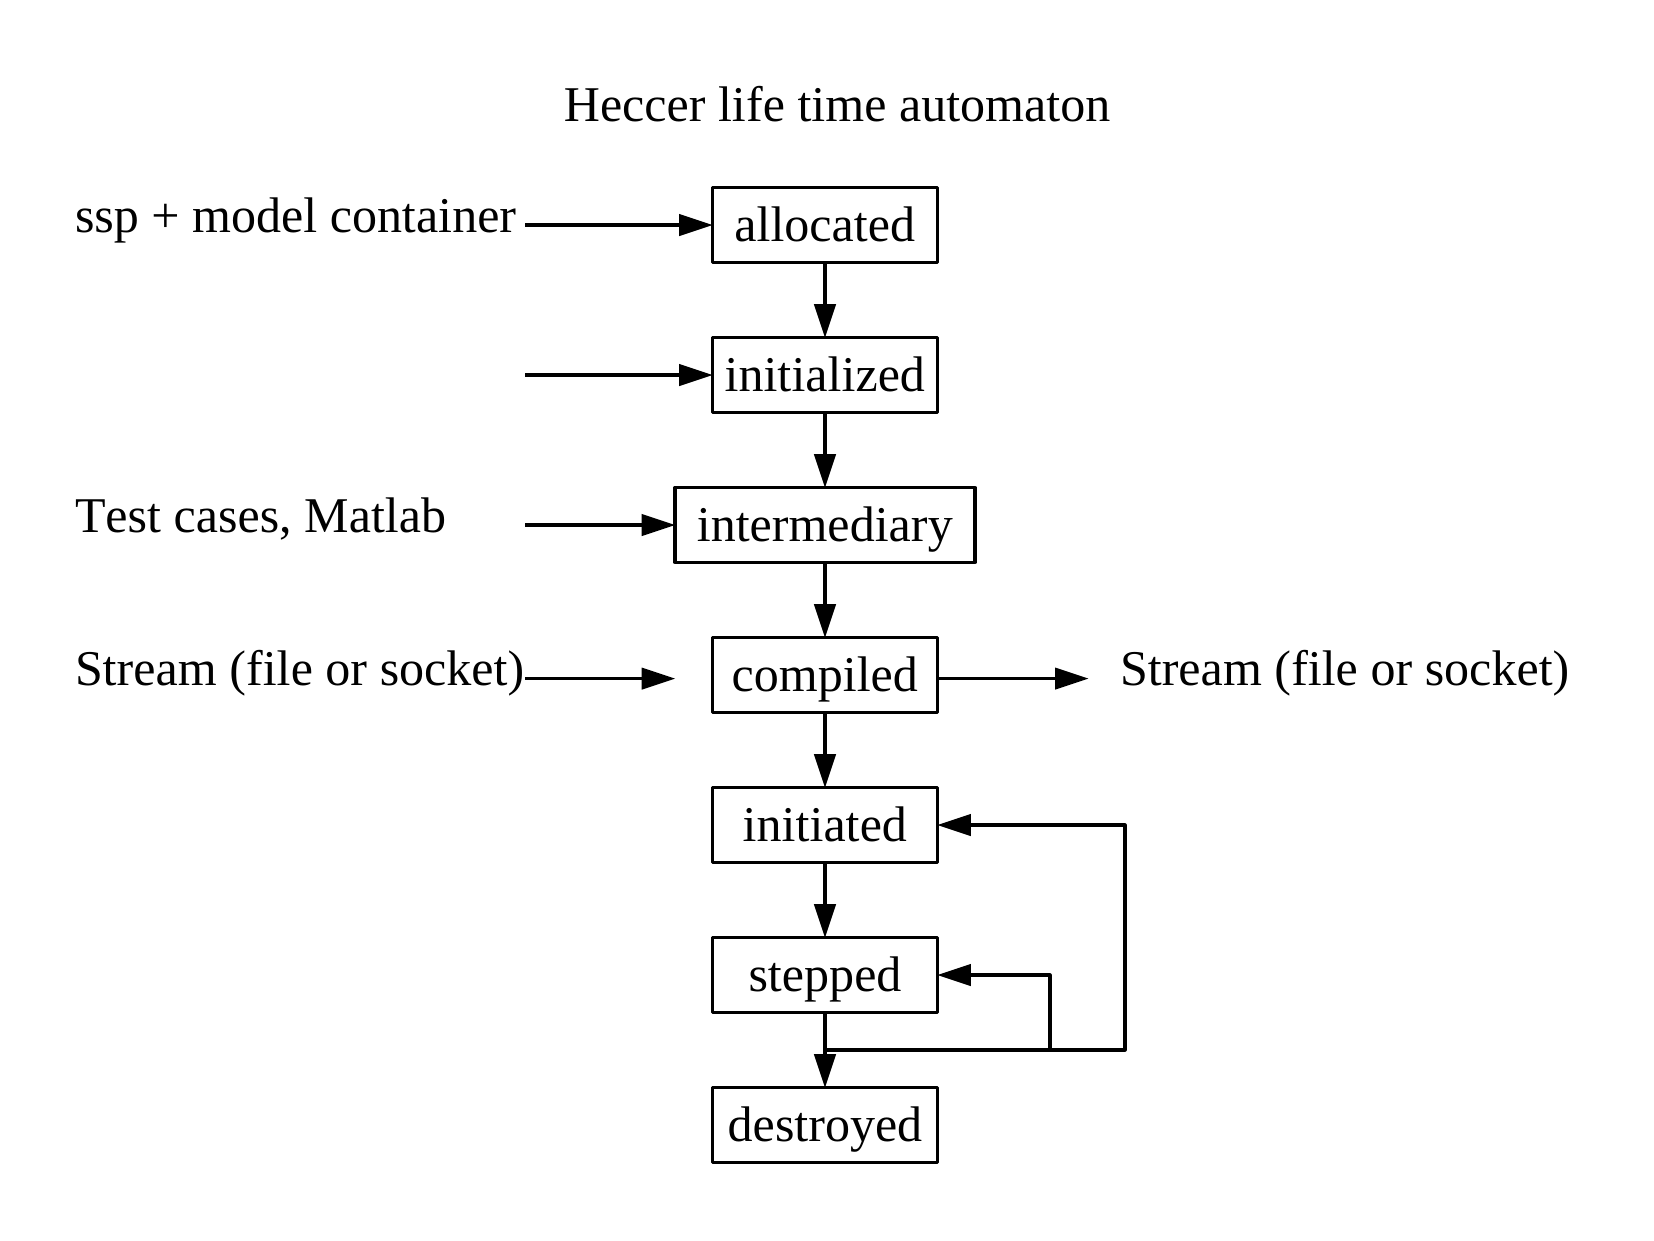

Heccer life time automaton
ssp + model container
allocated
initialized
Test cases, Matlab
intermediary
compiled
Stream (file or socket)
Stream (file or socket)
initiated
stepped
destroyed